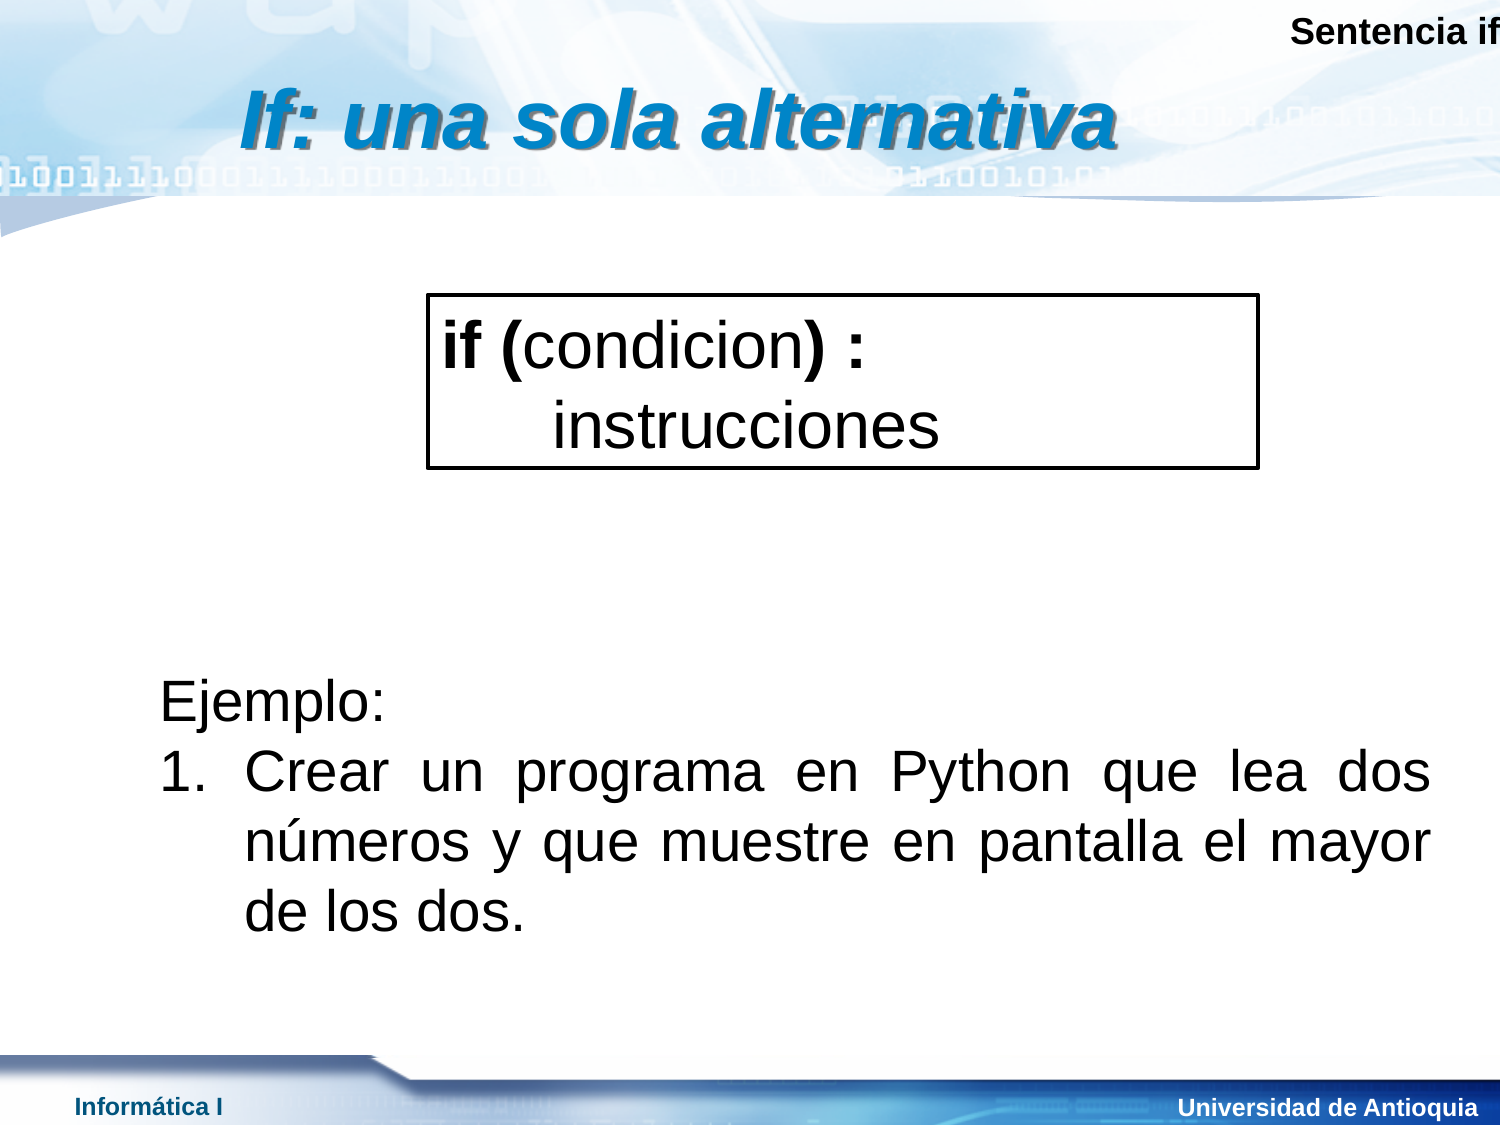

Sentencia if
# If: una sola alternativa
if (condicion) :
 instrucciones
Ejemplo:
Crear un programa en Python que lea dos números y que muestre en pantalla el mayor de los dos.